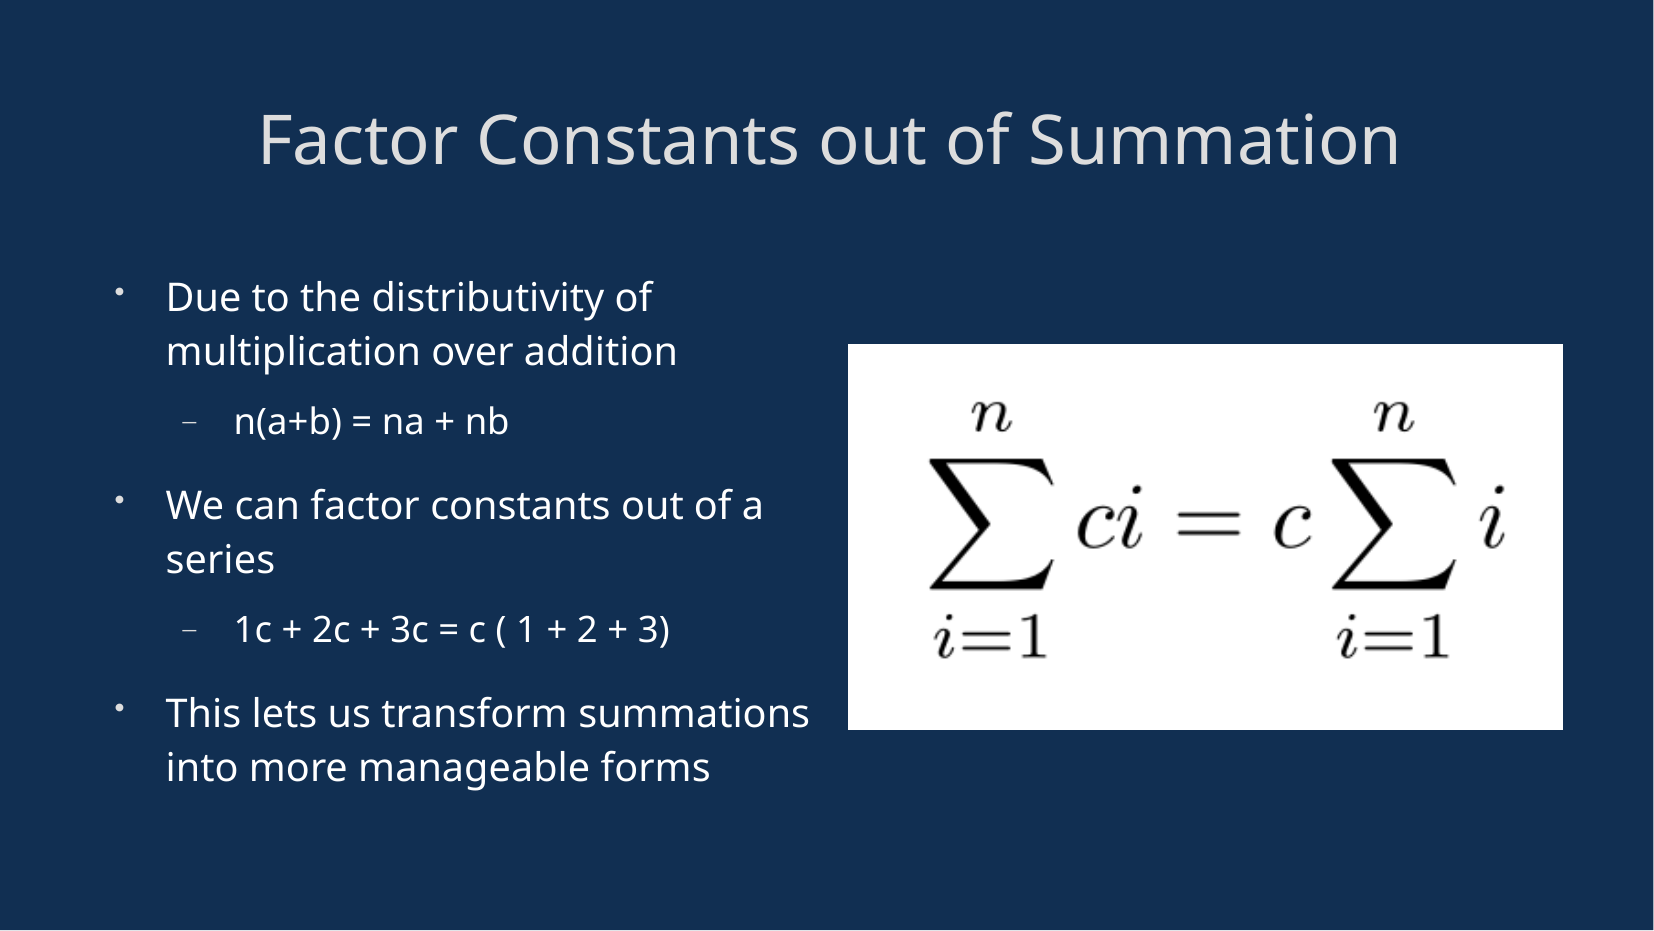

# Factor Constants out of Summation
Due to the distributivity of multiplication over addition
n(a+b) = na + nb
We can factor constants out of a series
1c + 2c + 3c = c ( 1 + 2 + 3)
This lets us transform summations into more manageable forms